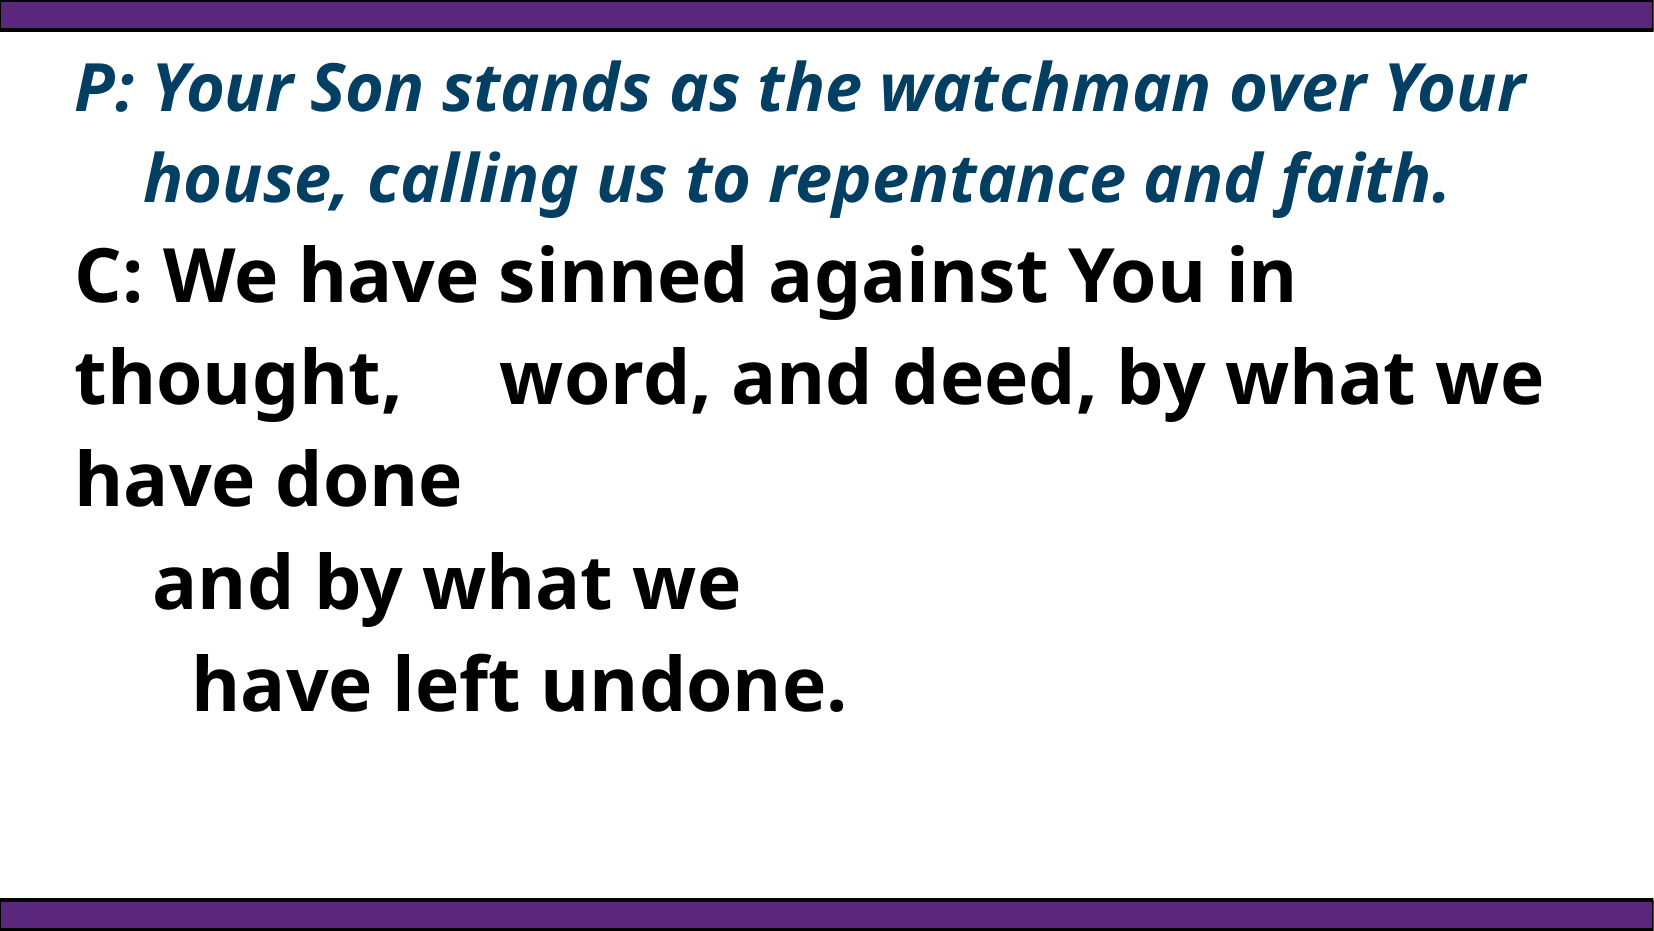

P: Your Son stands as the watchman over Your
 house, calling us to repentance and faith.
C: We have sinned against You in thought, word, and deed, by what we have done
 and by what we
 have left undone.